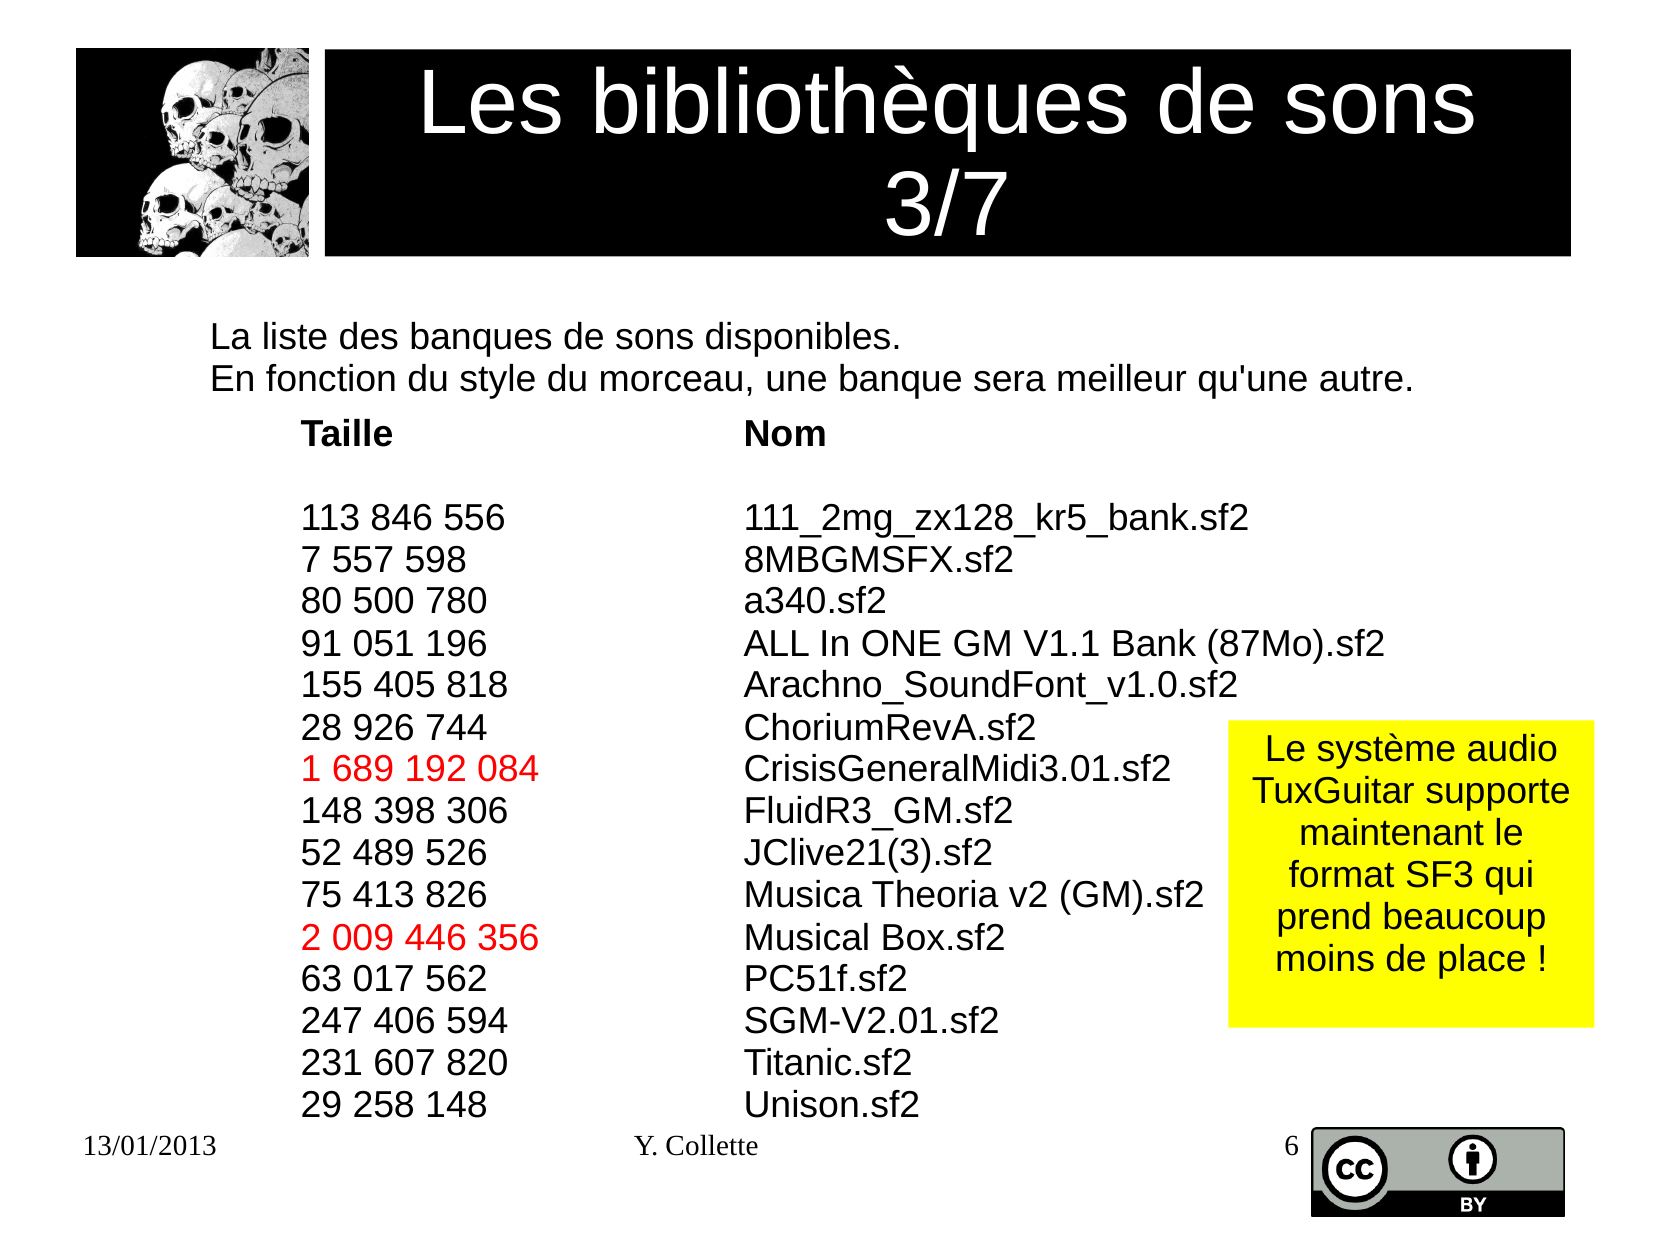

# Les bibliothèques de sons 3/7
La liste des banques de sons disponibles.
En fonction du style du morceau, une banque sera meilleur qu'une autre.
Taille					Nom
113 846 556 				111_2mg_zx128_kr5_bank.sf2
7 557 598 				8MBGMSFX.sf2
80 500 780 				a340.sf2
91 051 196 				ALL In ONE GM V1.1 Bank (87Mo).sf2
155 405 818 				Arachno_SoundFont_v1.0.sf2
28 926 744 				ChoriumRevA.sf2
1 689 192 084 			CrisisGeneralMidi3.01.sf2
148 398 306 				FluidR3_GM.sf2
52 489 526 				JClive21(3).sf2
75 413 826 				Musica Theoria v2 (GM).sf2
2 009 446 356 			Musical Box.sf2
63 017 562 				PC51f.sf2
247 406 594 				SGM-V2.01.sf2
231 607 820 				Titanic.sf2
29 258 148 				Unison.sf2
Le système audio TuxGuitar supporte maintenant le format SF3 qui prend beaucoup moins de place !
Y. Collette
6